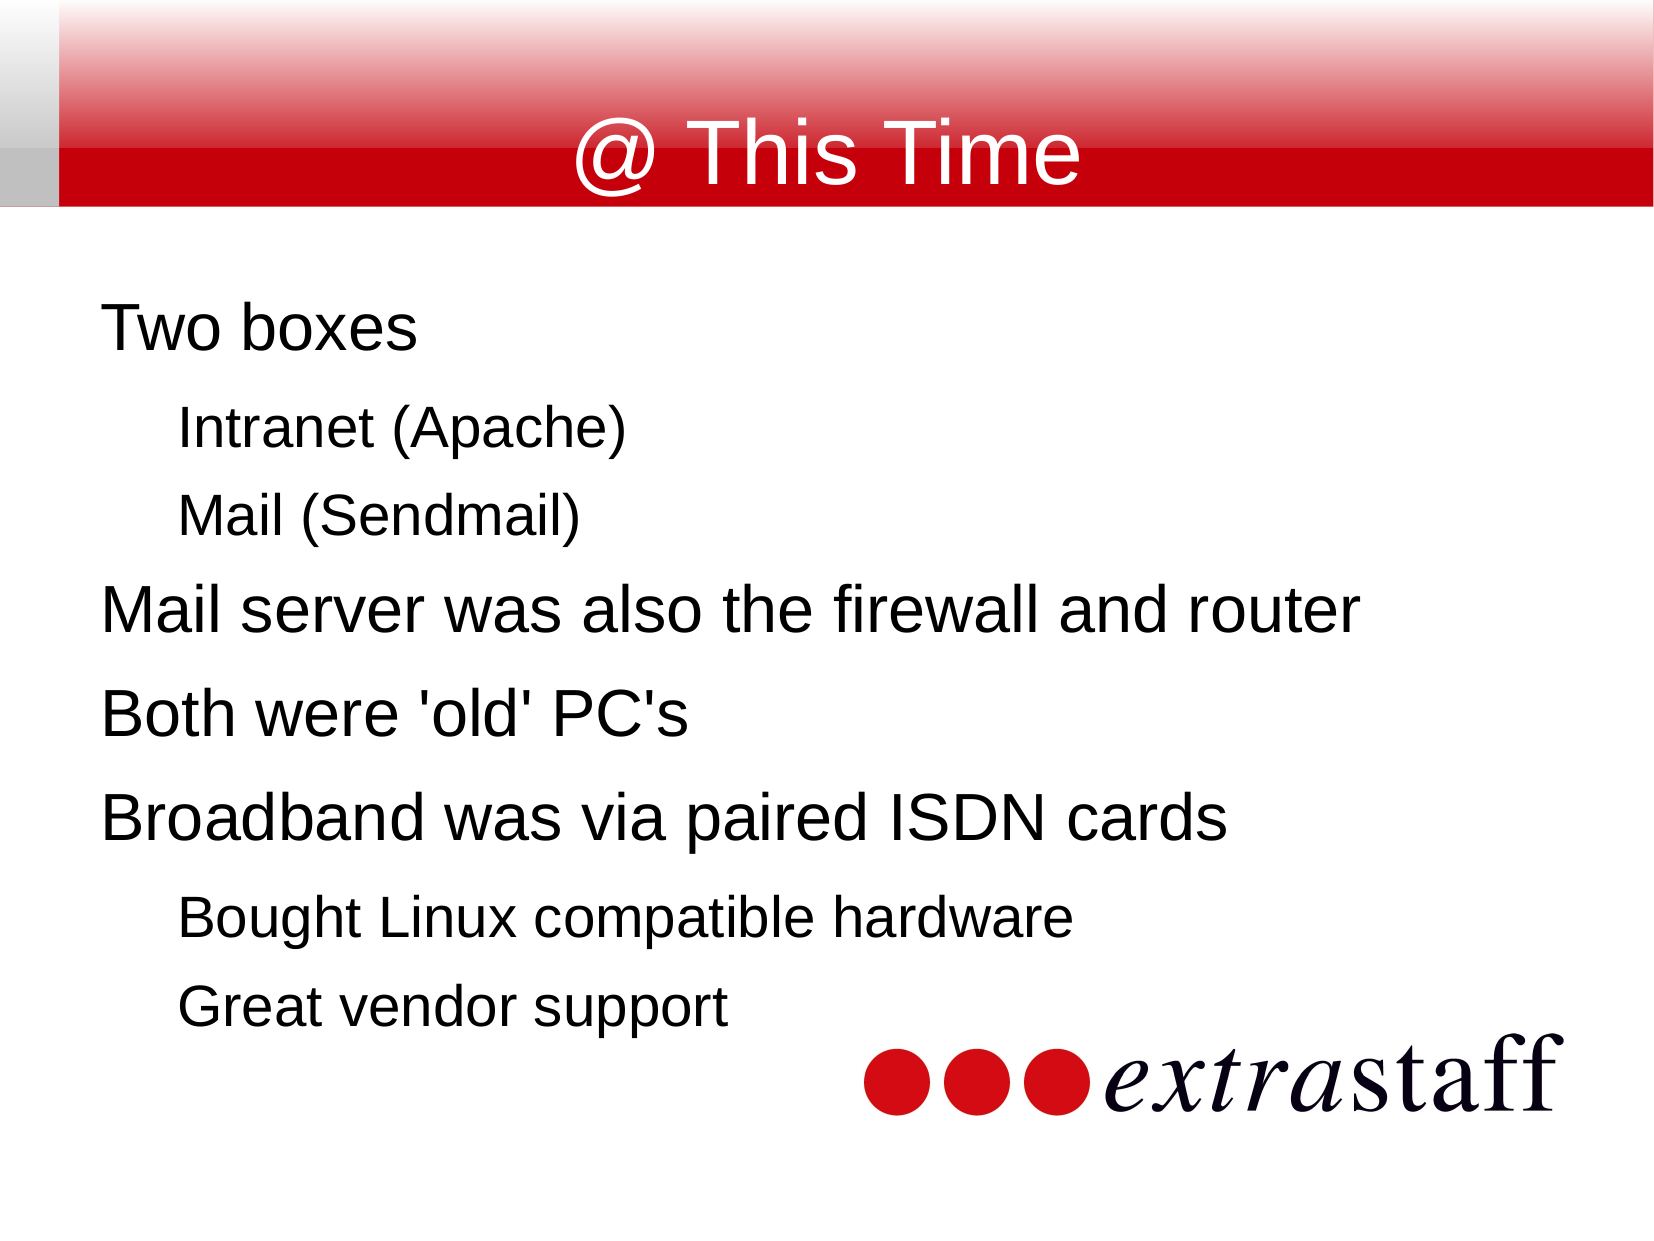

# @ This Time
Two boxes
Intranet (Apache)
Mail (Sendmail)
Mail server was also the firewall and router
Both were 'old' PC's
Broadband was via paired ISDN cards
Bought Linux compatible hardware
Great vendor support